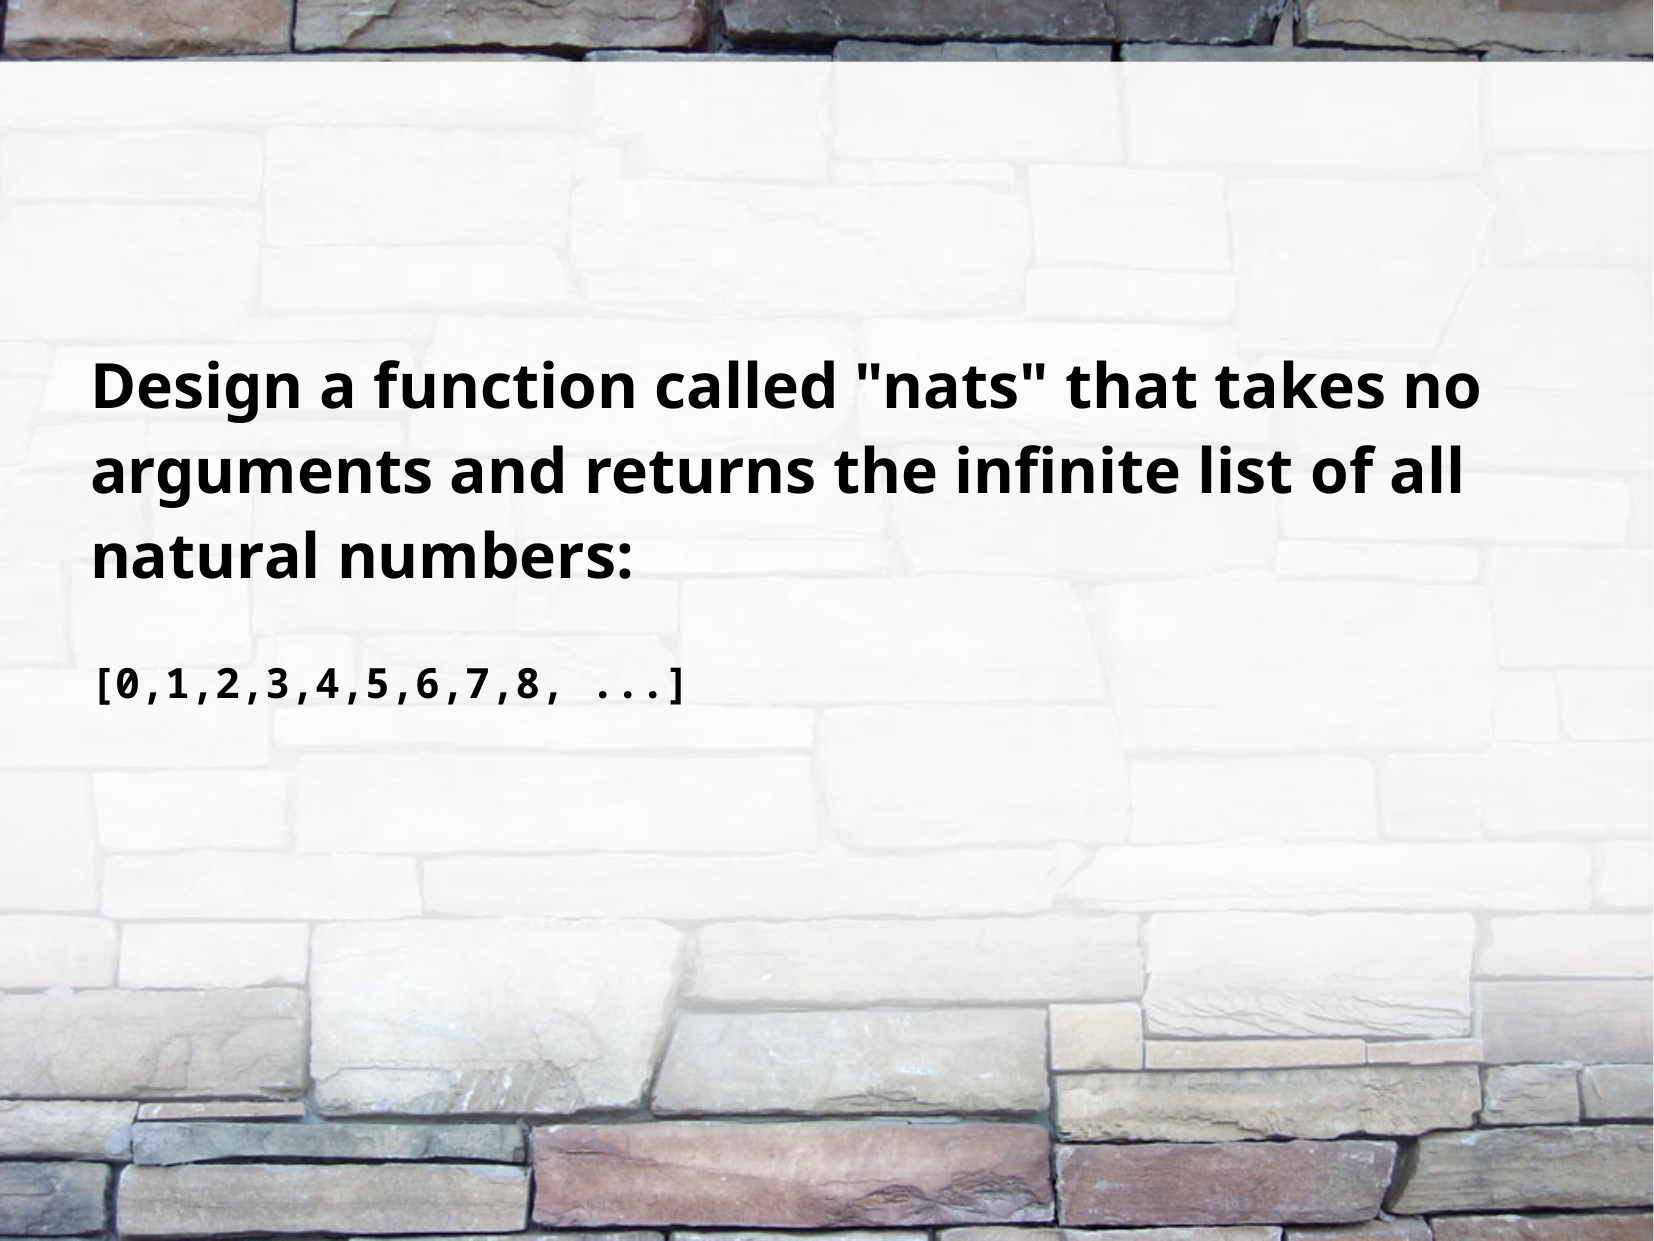

# Design a function called "nats" that takes no arguments and returns the infinite list of all natural numbers:
[0,1,2,3,4,5,6,7,8, ...]